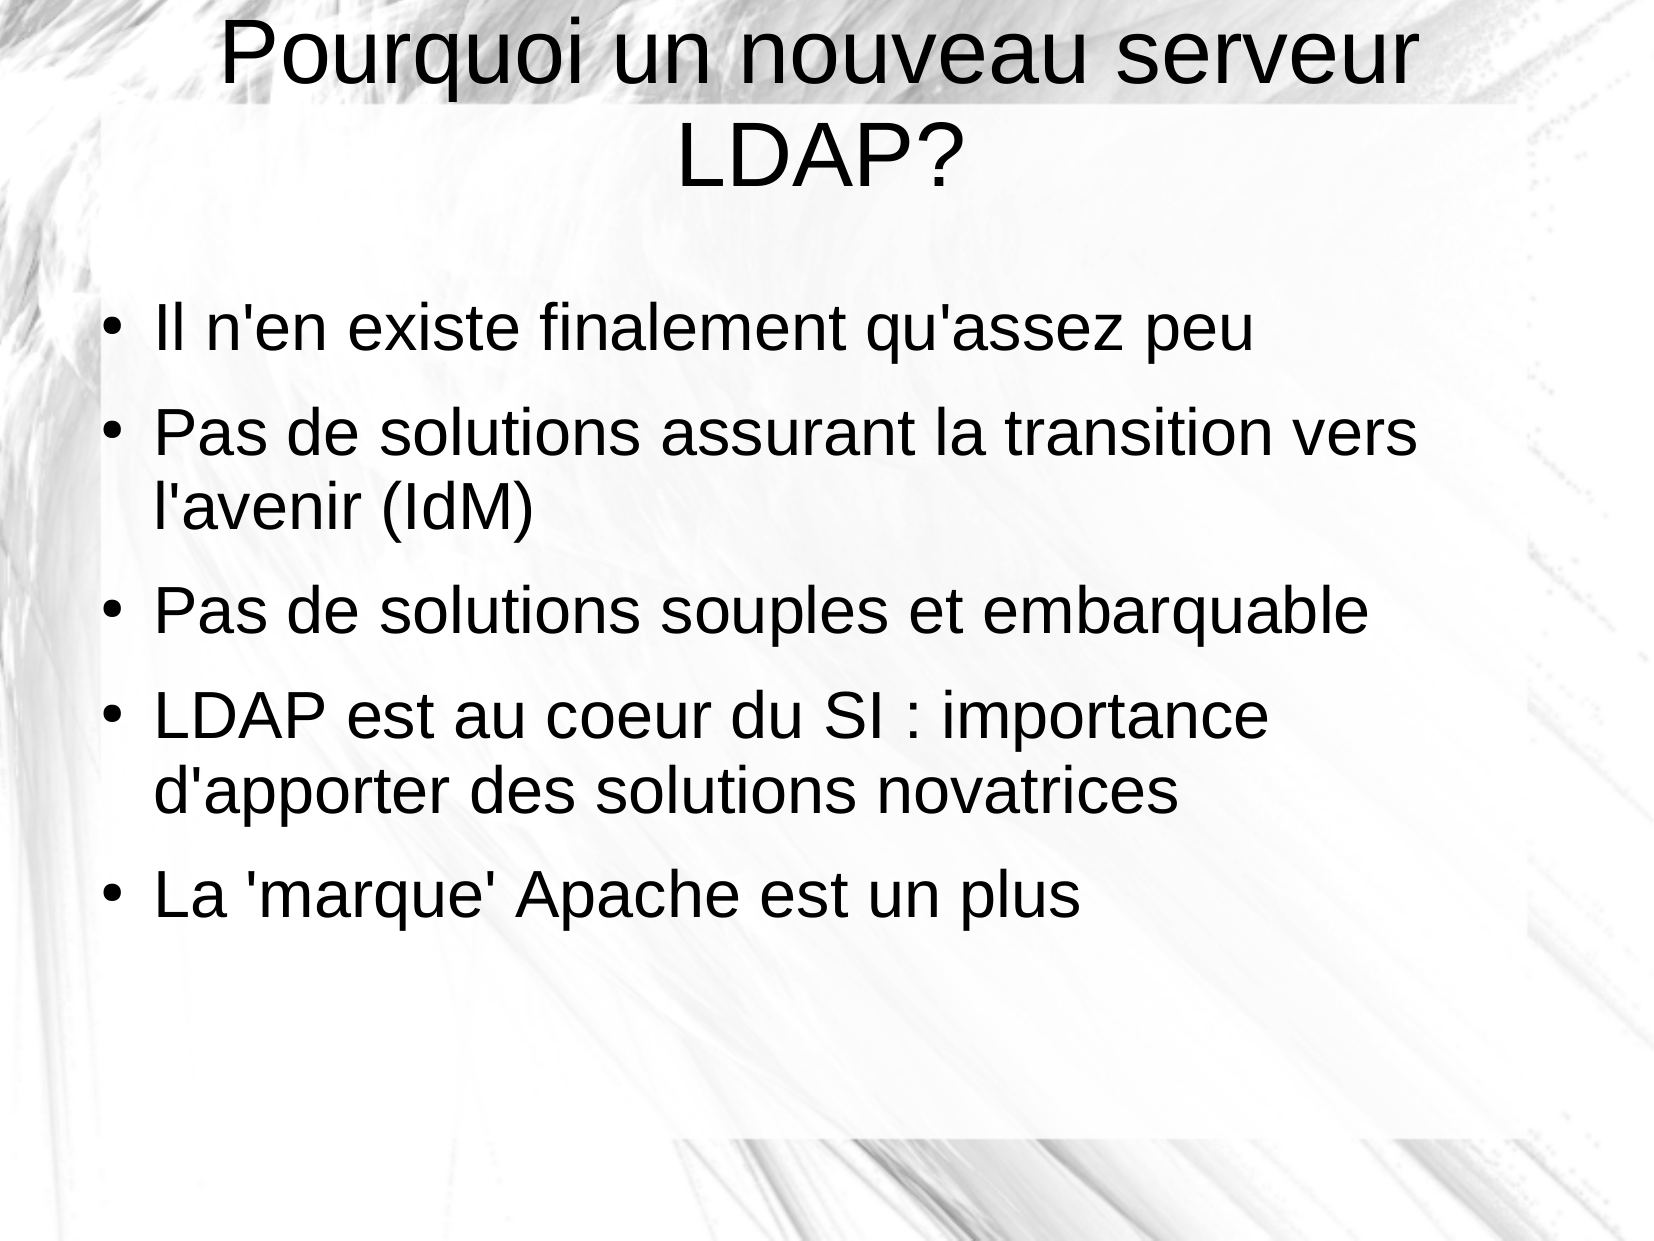

# Pourquoi un nouveau serveur LDAP?
Il n'en existe finalement qu'assez peu
Pas de solutions assurant la transition vers l'avenir (IdM)
Pas de solutions souples et embarquable
LDAP est au coeur du SI : importance d'apporter des solutions novatrices
La 'marque' Apache est un plus